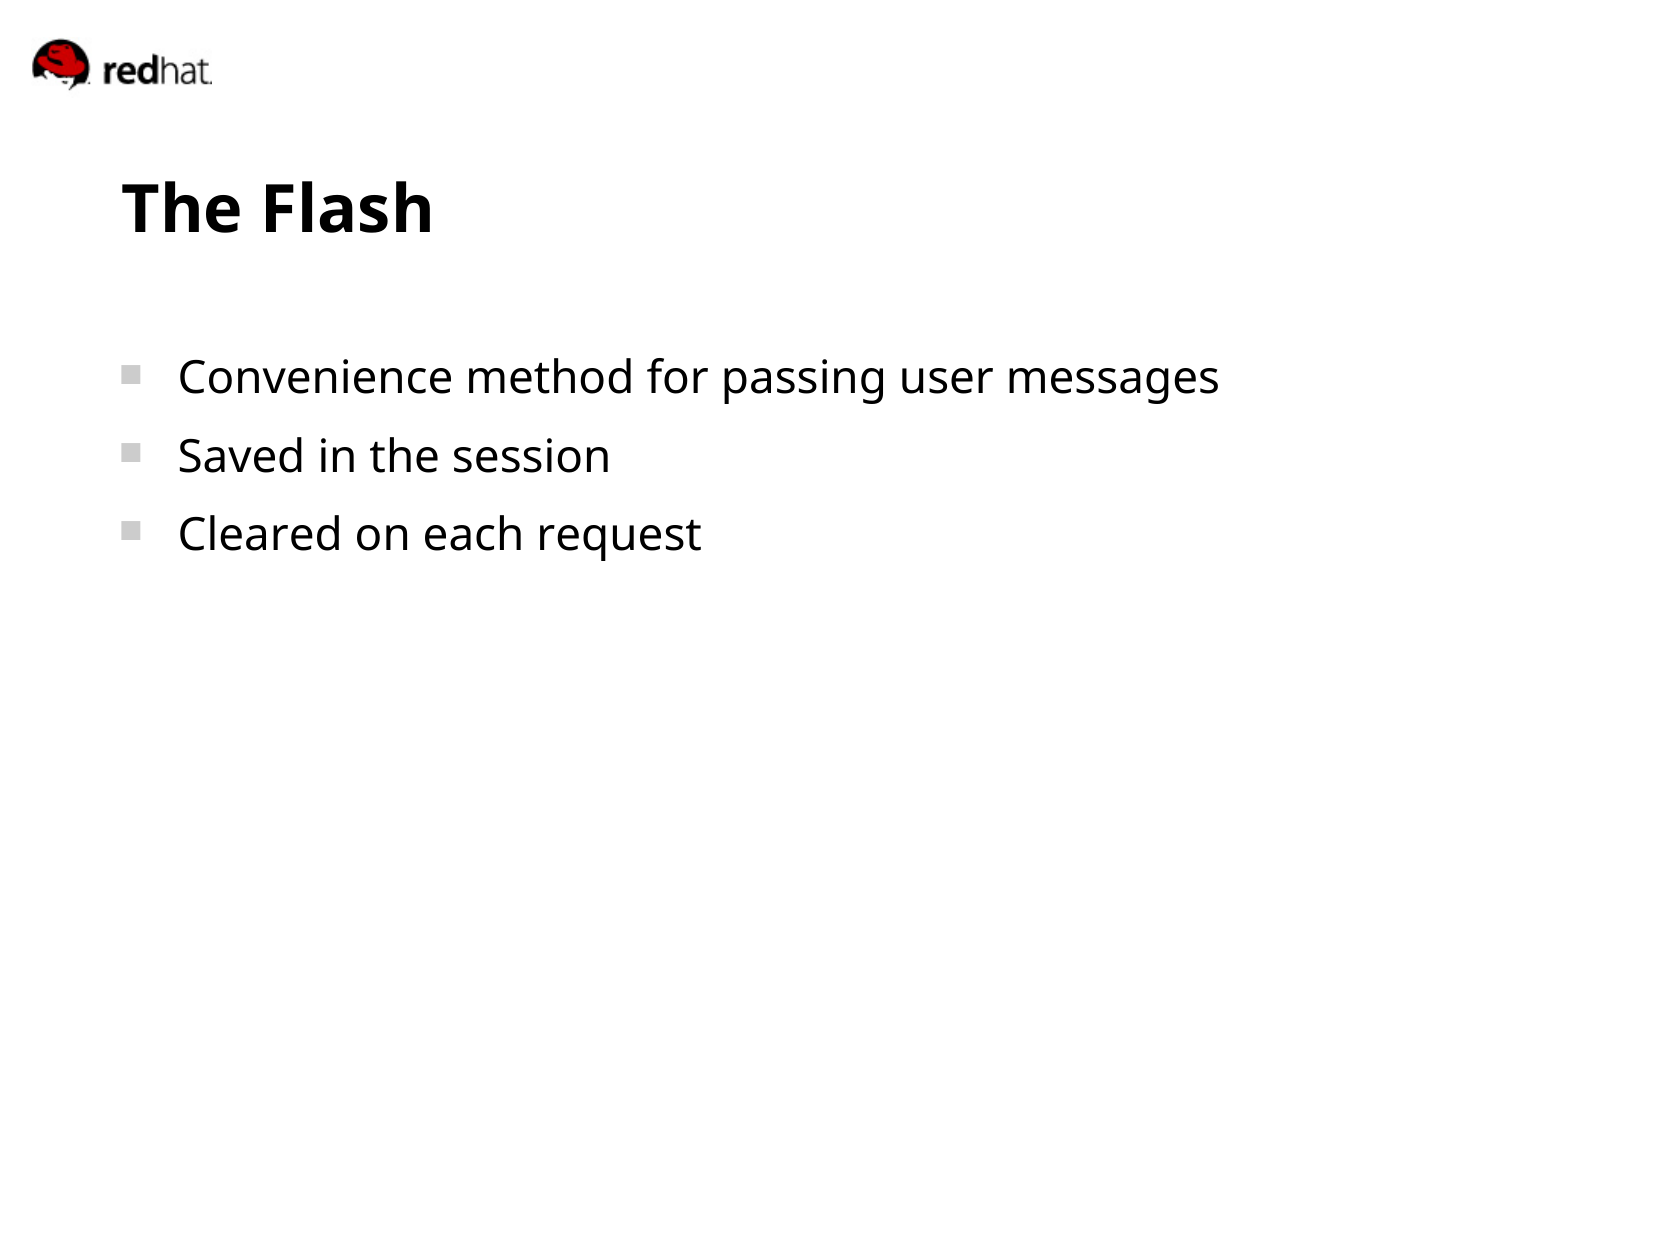

# The Flash
Convenience method for passing user messages
Saved in the session
Cleared on each request